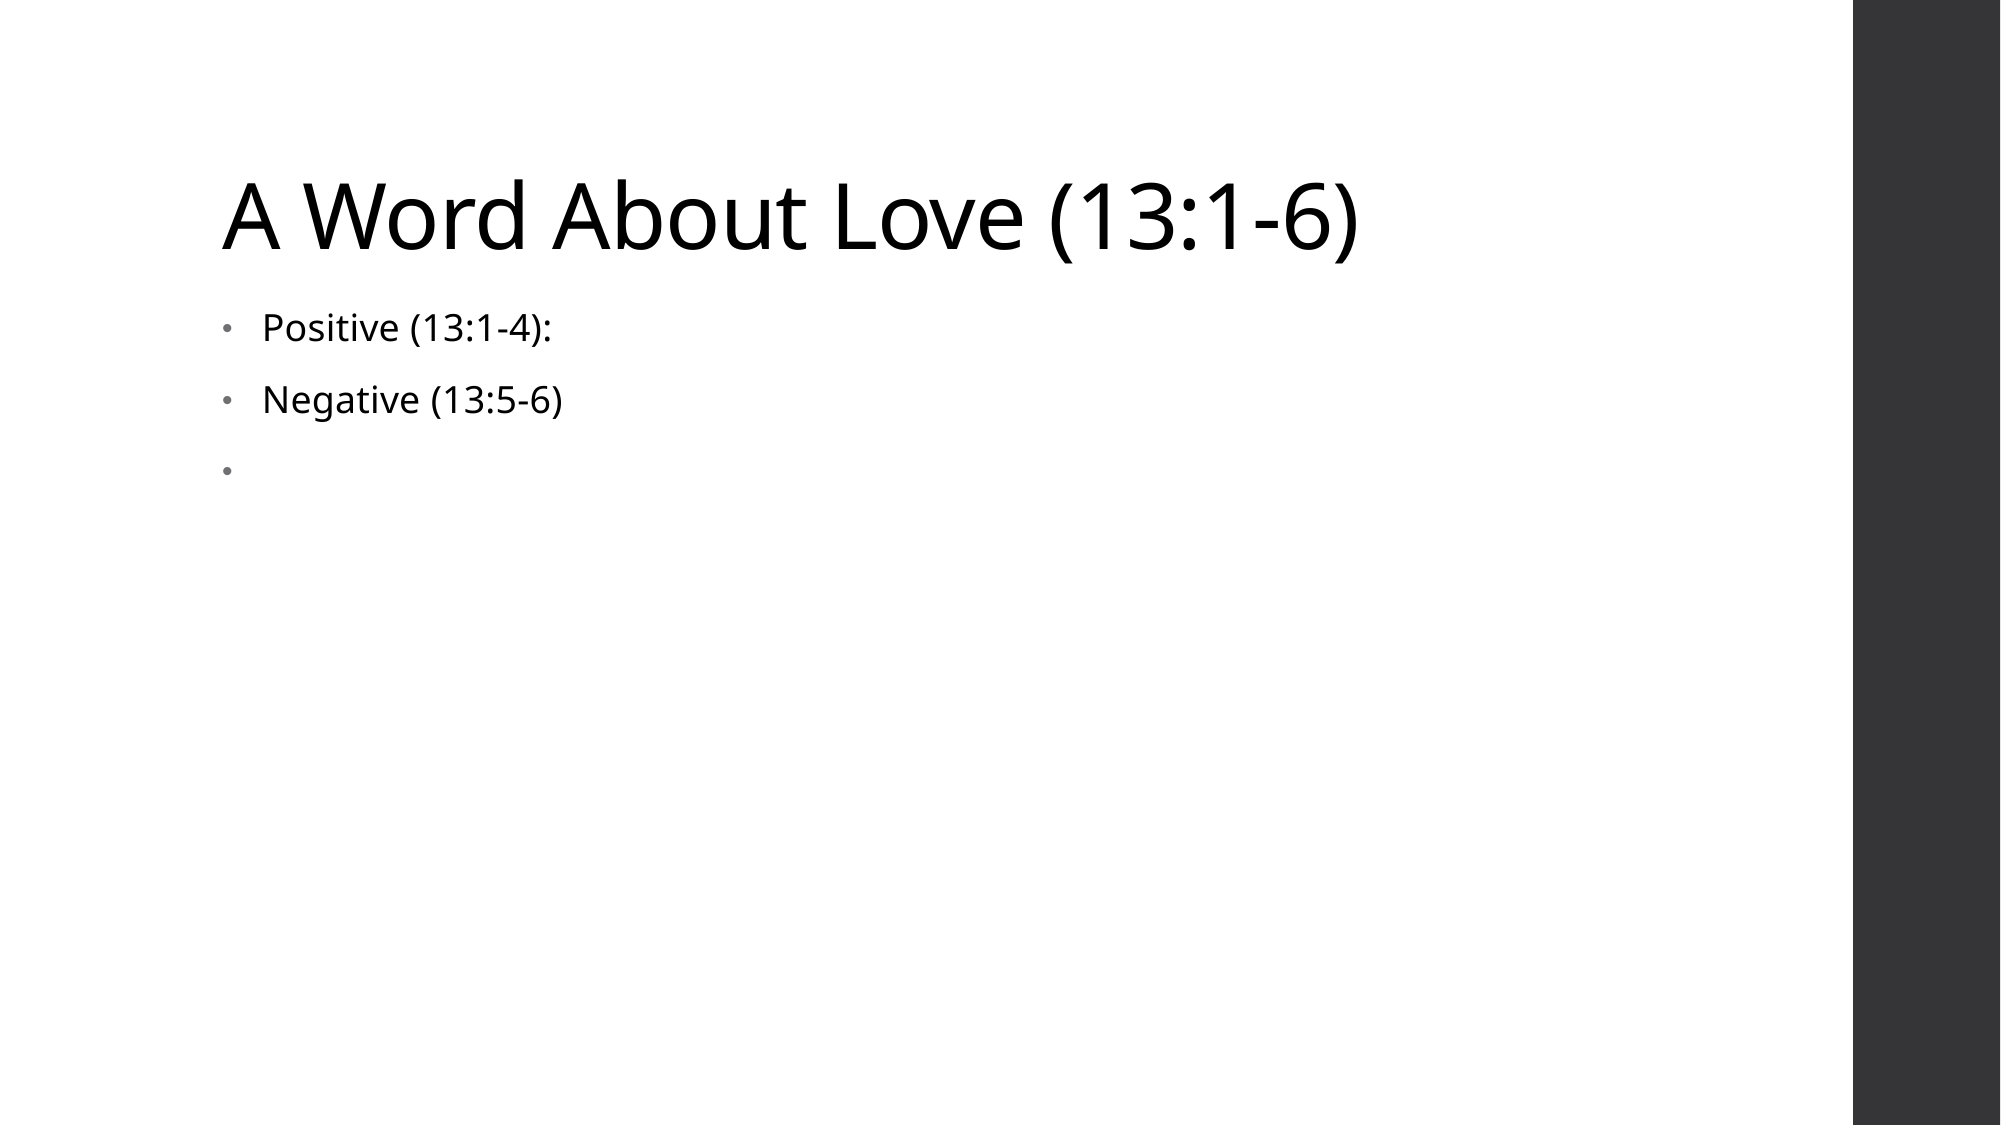

# A Word About Love (13:1-6)
 Positive (13:1-4):
 Negative (13:5-6)